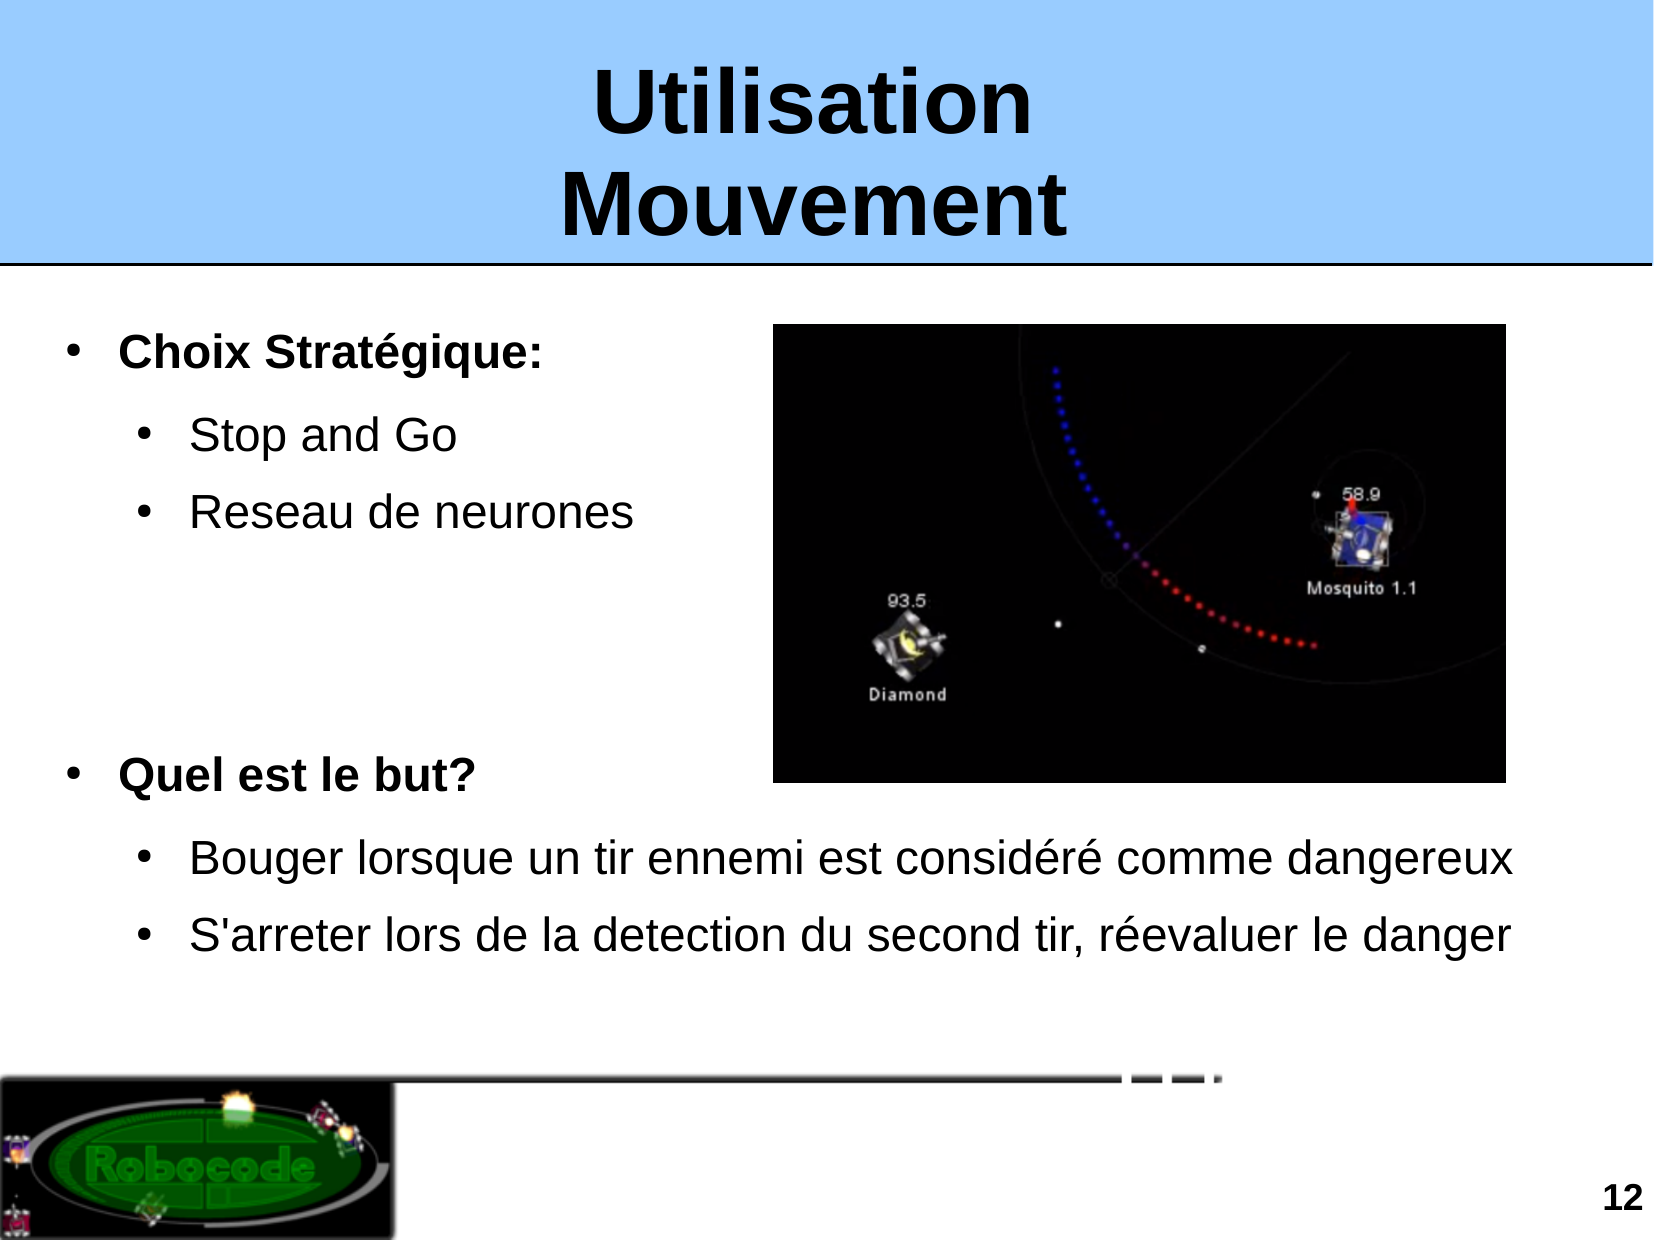

# Utilisation Mouvement
Choix Stratégique:
Stop and Go
Reseau de neurones
Quel est le but?
Bouger lorsque un tir ennemi est considéré comme dangereux
S'arreter lors de la detection du second tir, réevaluer le danger